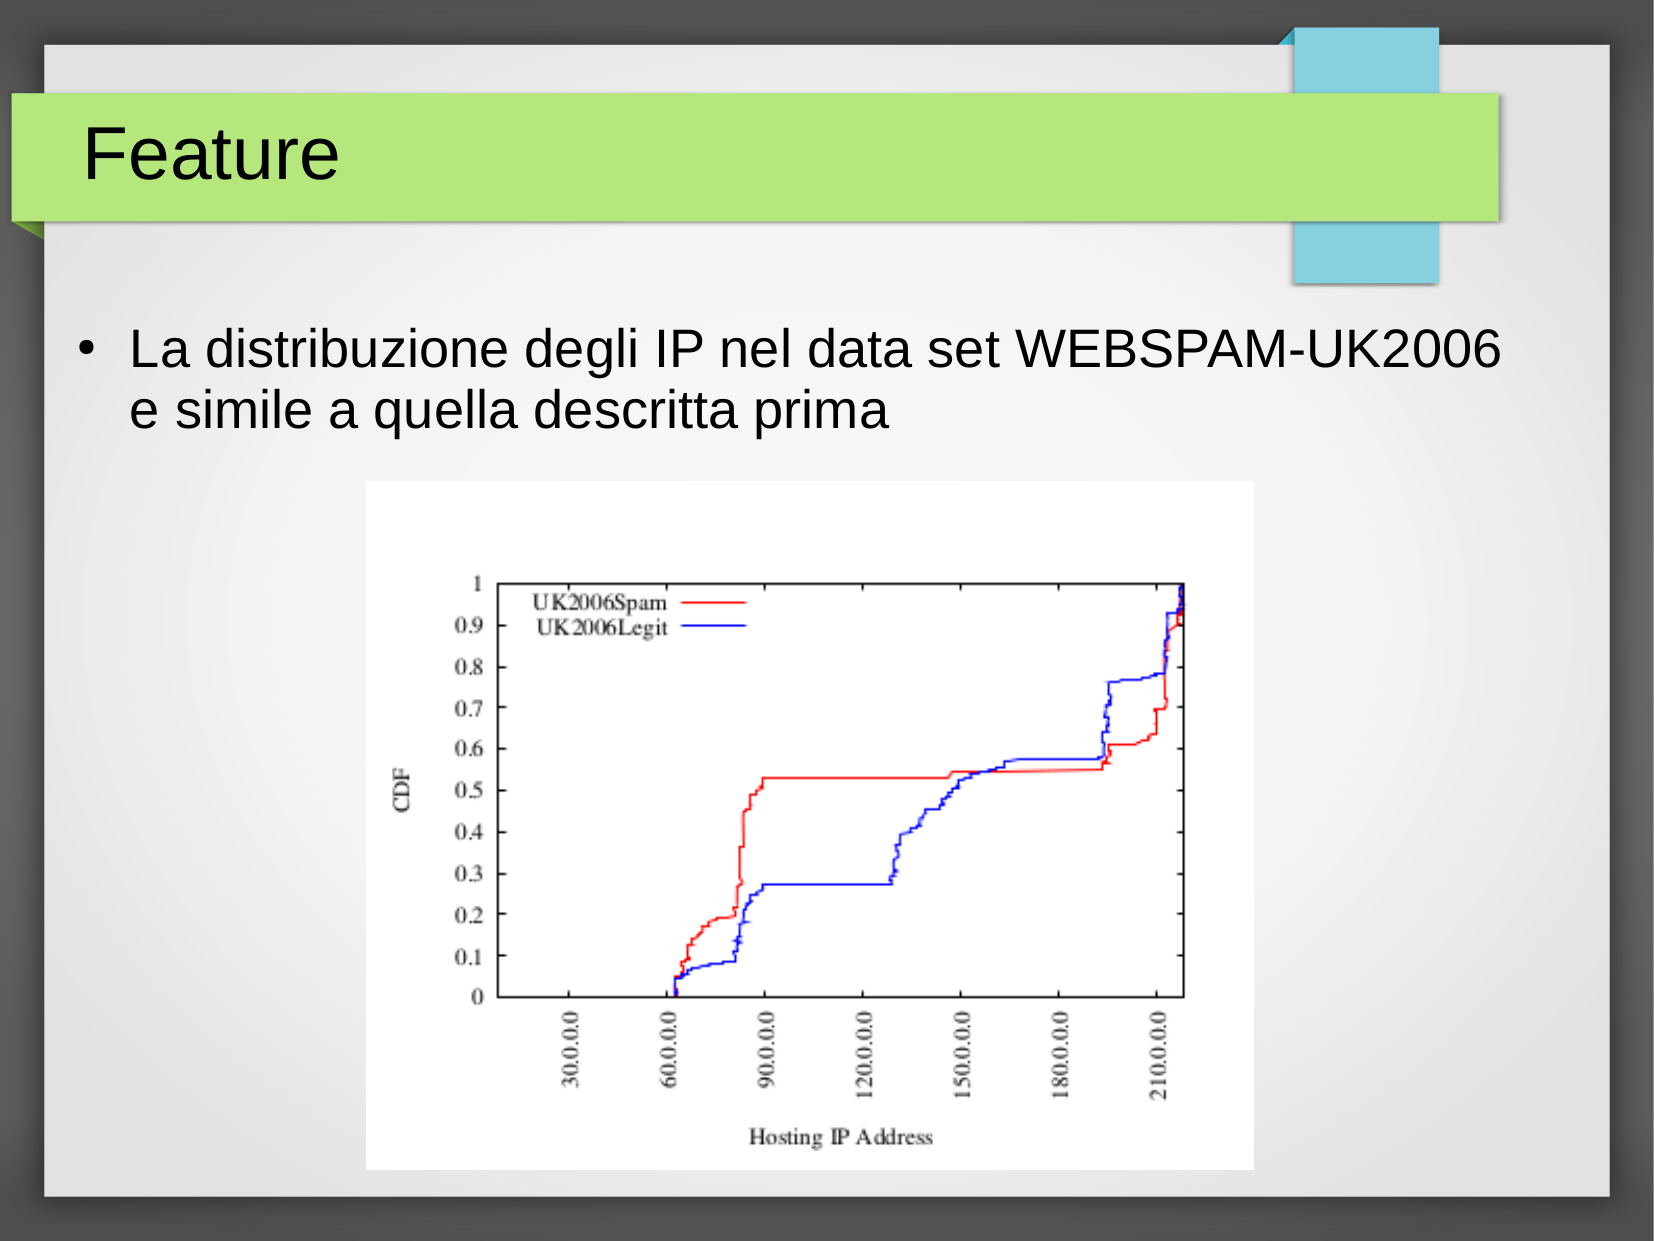

# Feature
La distribuzione degli IP nel data set WEBSPAM-UK2006 e simile a quella descritta prima